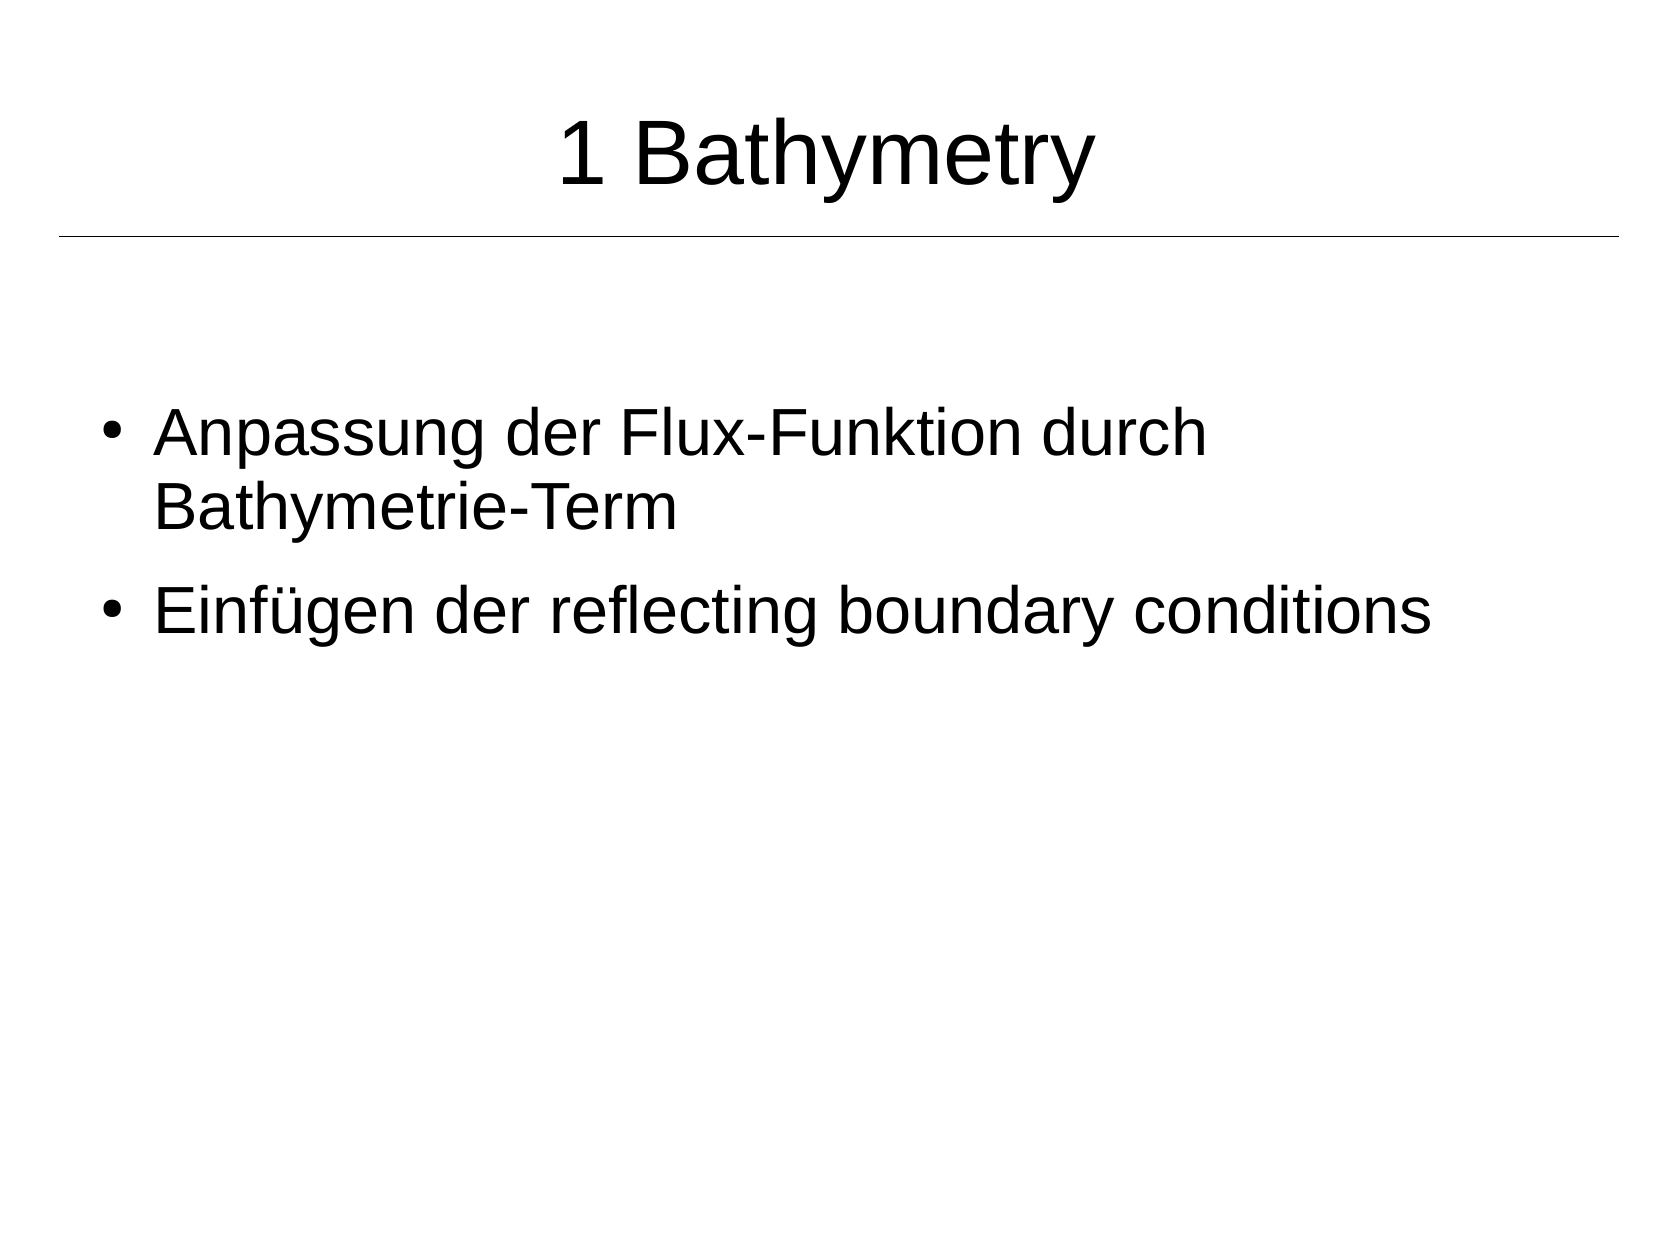

# 1 Bathymetry
Anpassung der Flux-Funktion durch Bathymetrie-Term
Einfügen der reflecting boundary conditions